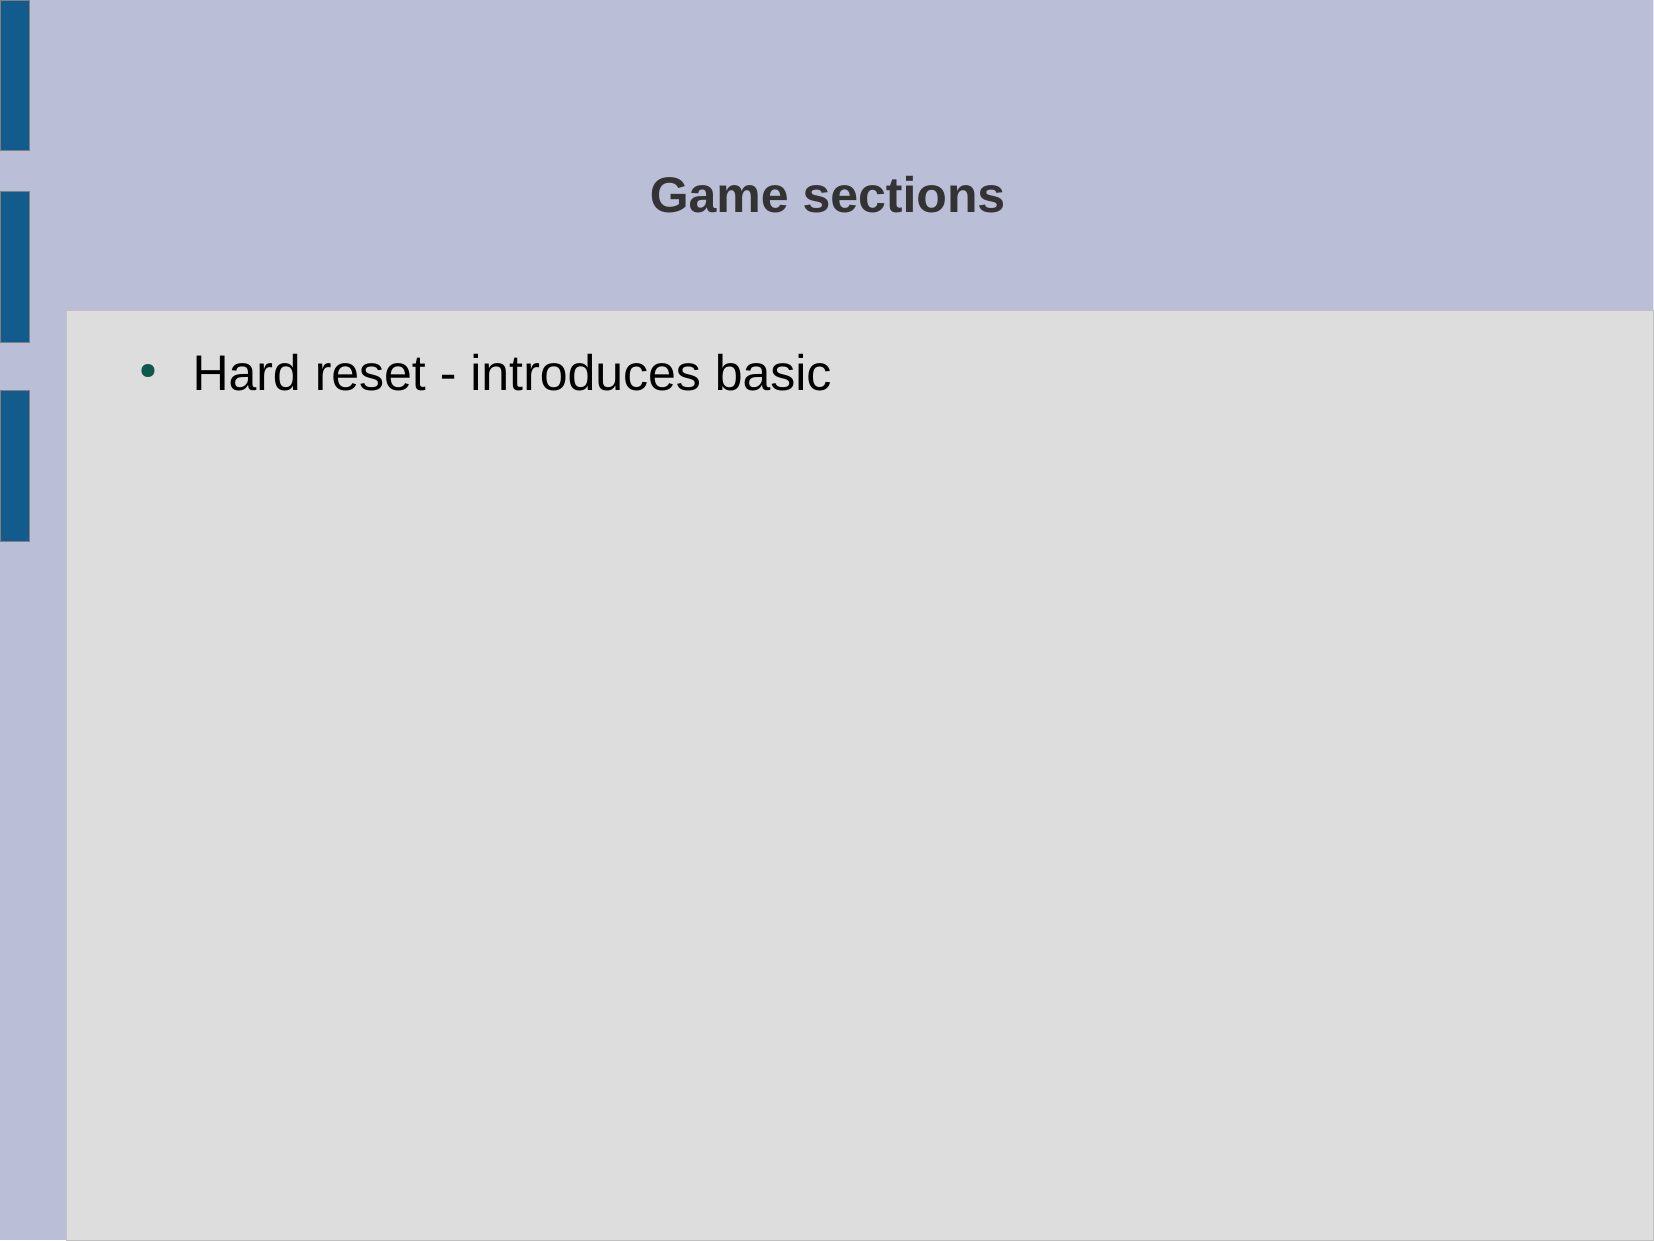

# Game sections
Hard reset - introduces basic